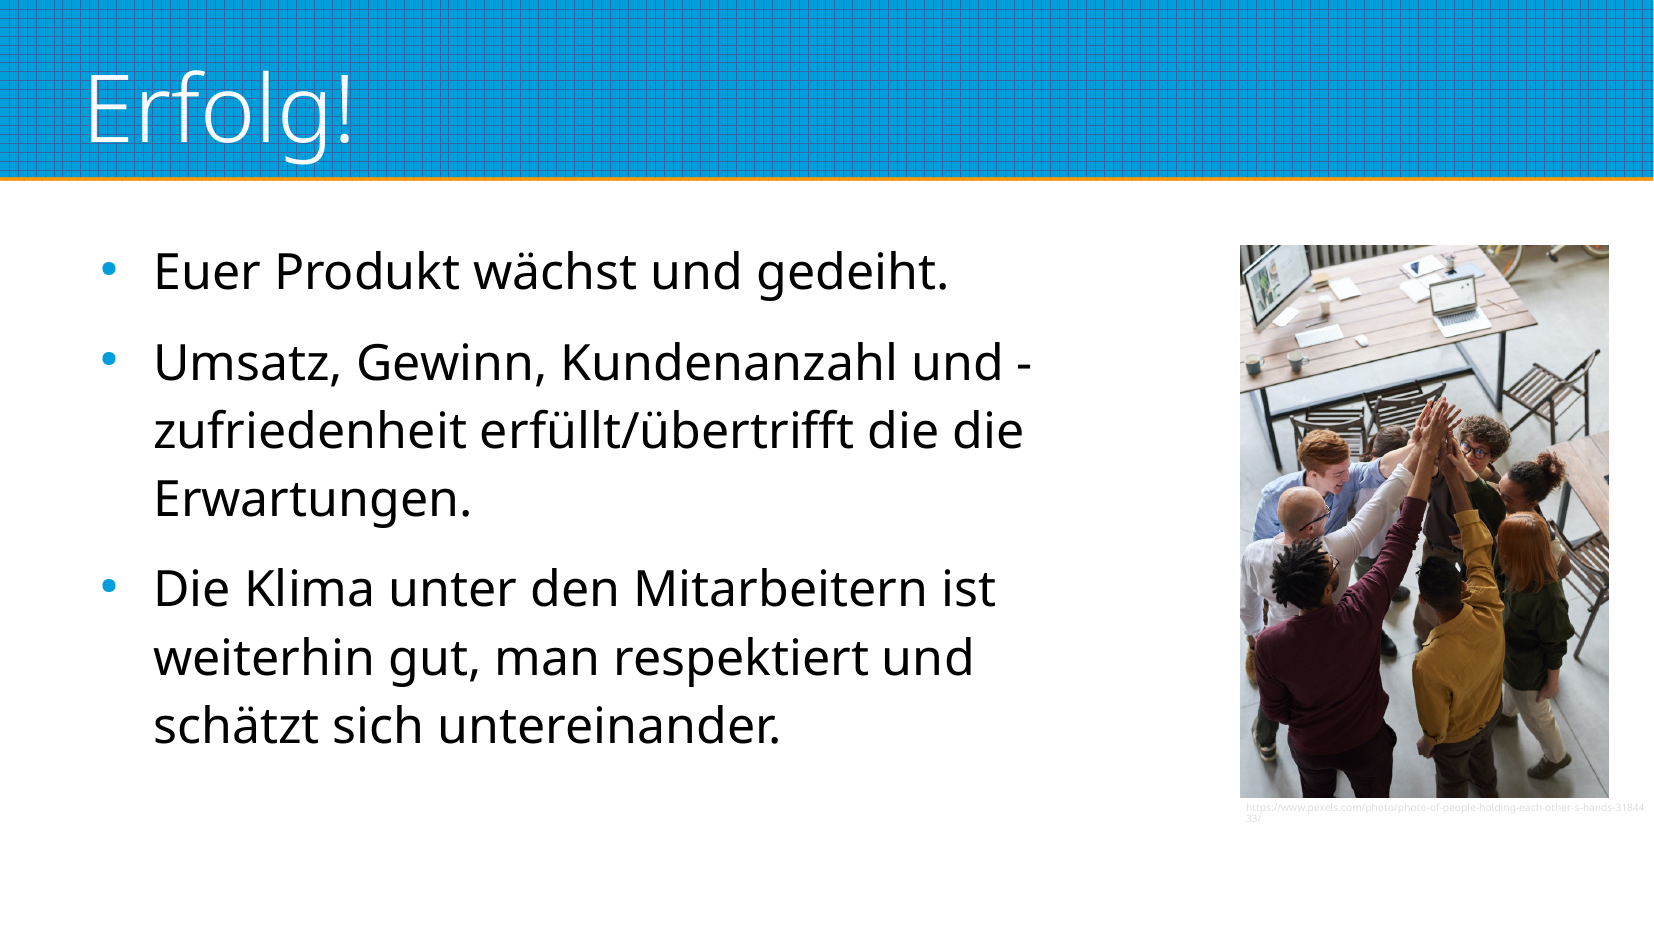

# Erfolg!
Euer Produkt wächst und gedeiht.
Umsatz, Gewinn, Kundenanzahl und -zufriedenheit erfüllt/übertrifft die die Erwartungen.
Die Klima unter den Mitarbeitern ist weiterhin gut, man respektiert und schätzt sich untereinander.
https://www.pexels.com/photo/photo-of-people-holding-each-other-s-hands-3184433/